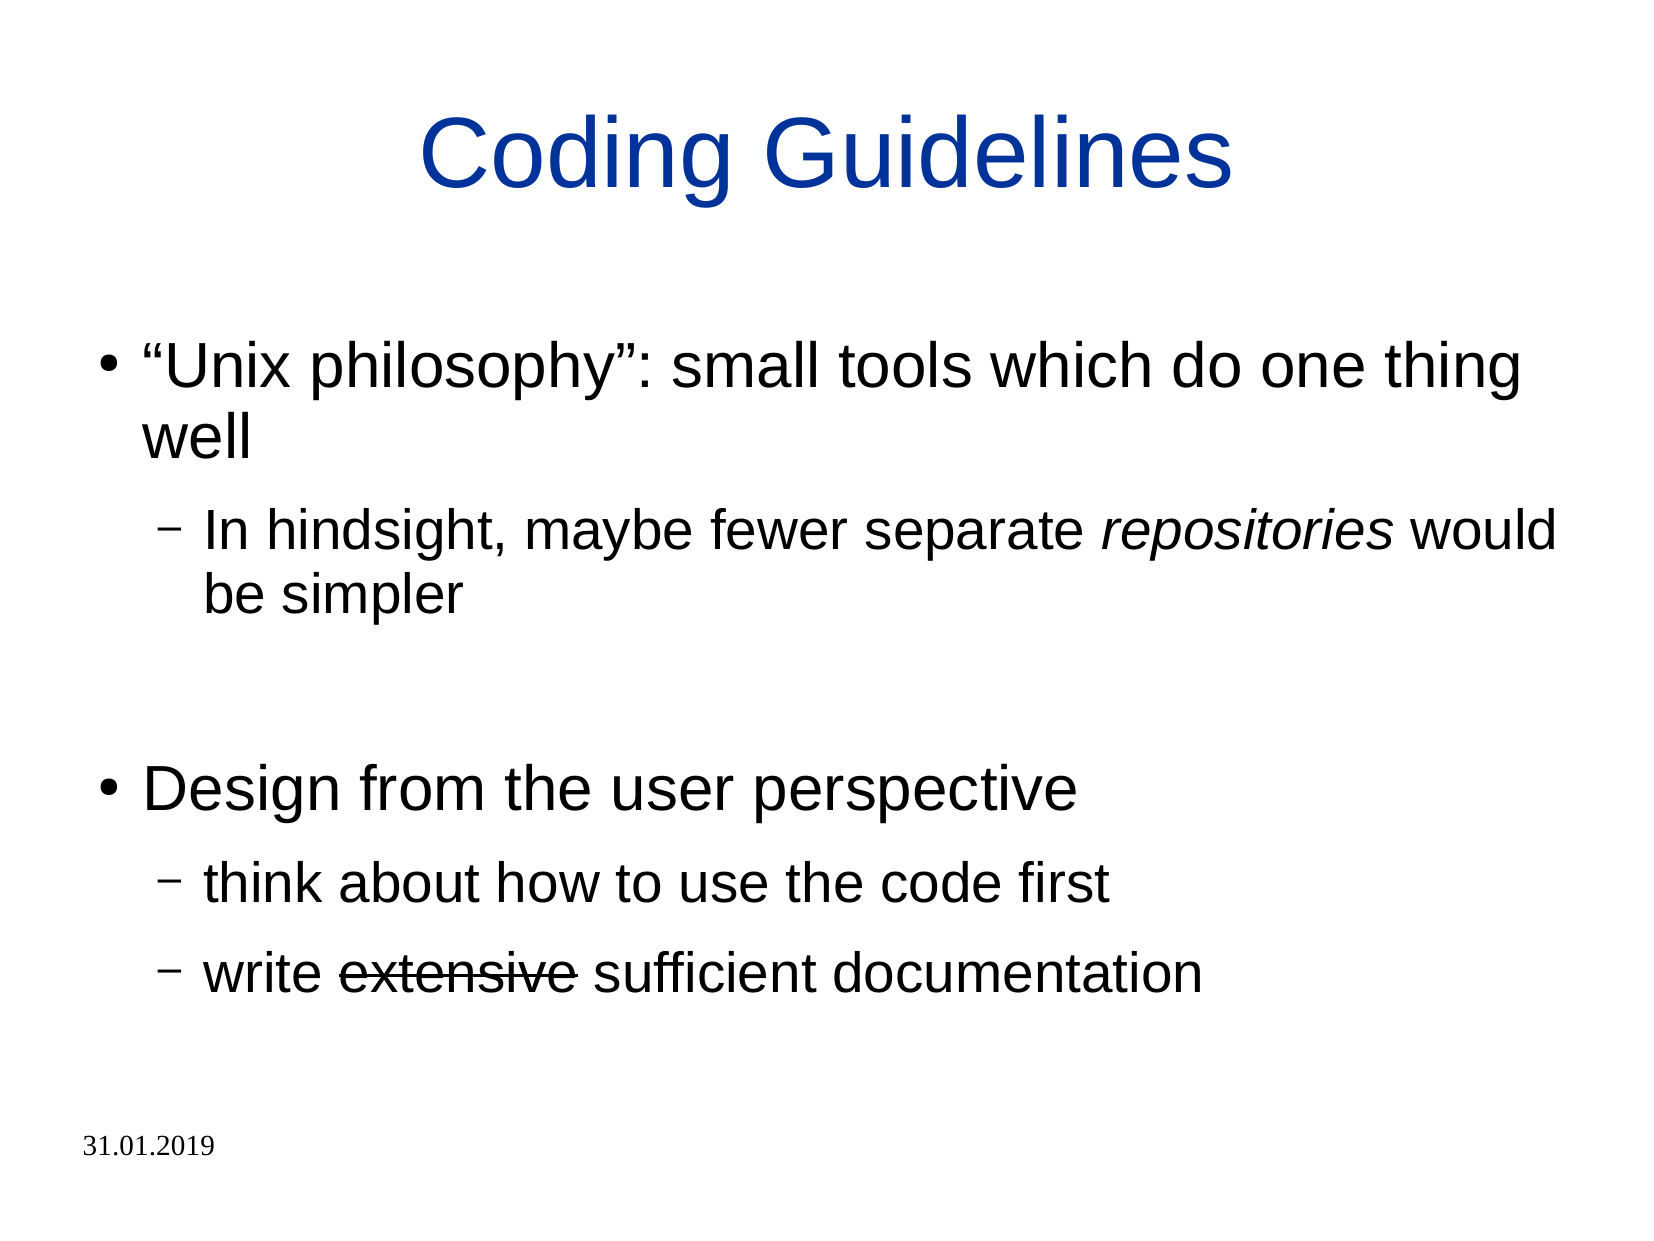

# Coding Guidelines
“Unix philosophy”: small tools which do one thing well
In hindsight, maybe fewer separate repositories would be simpler
Design from the user perspective
think about how to use the code first
write extensive sufficient documentation